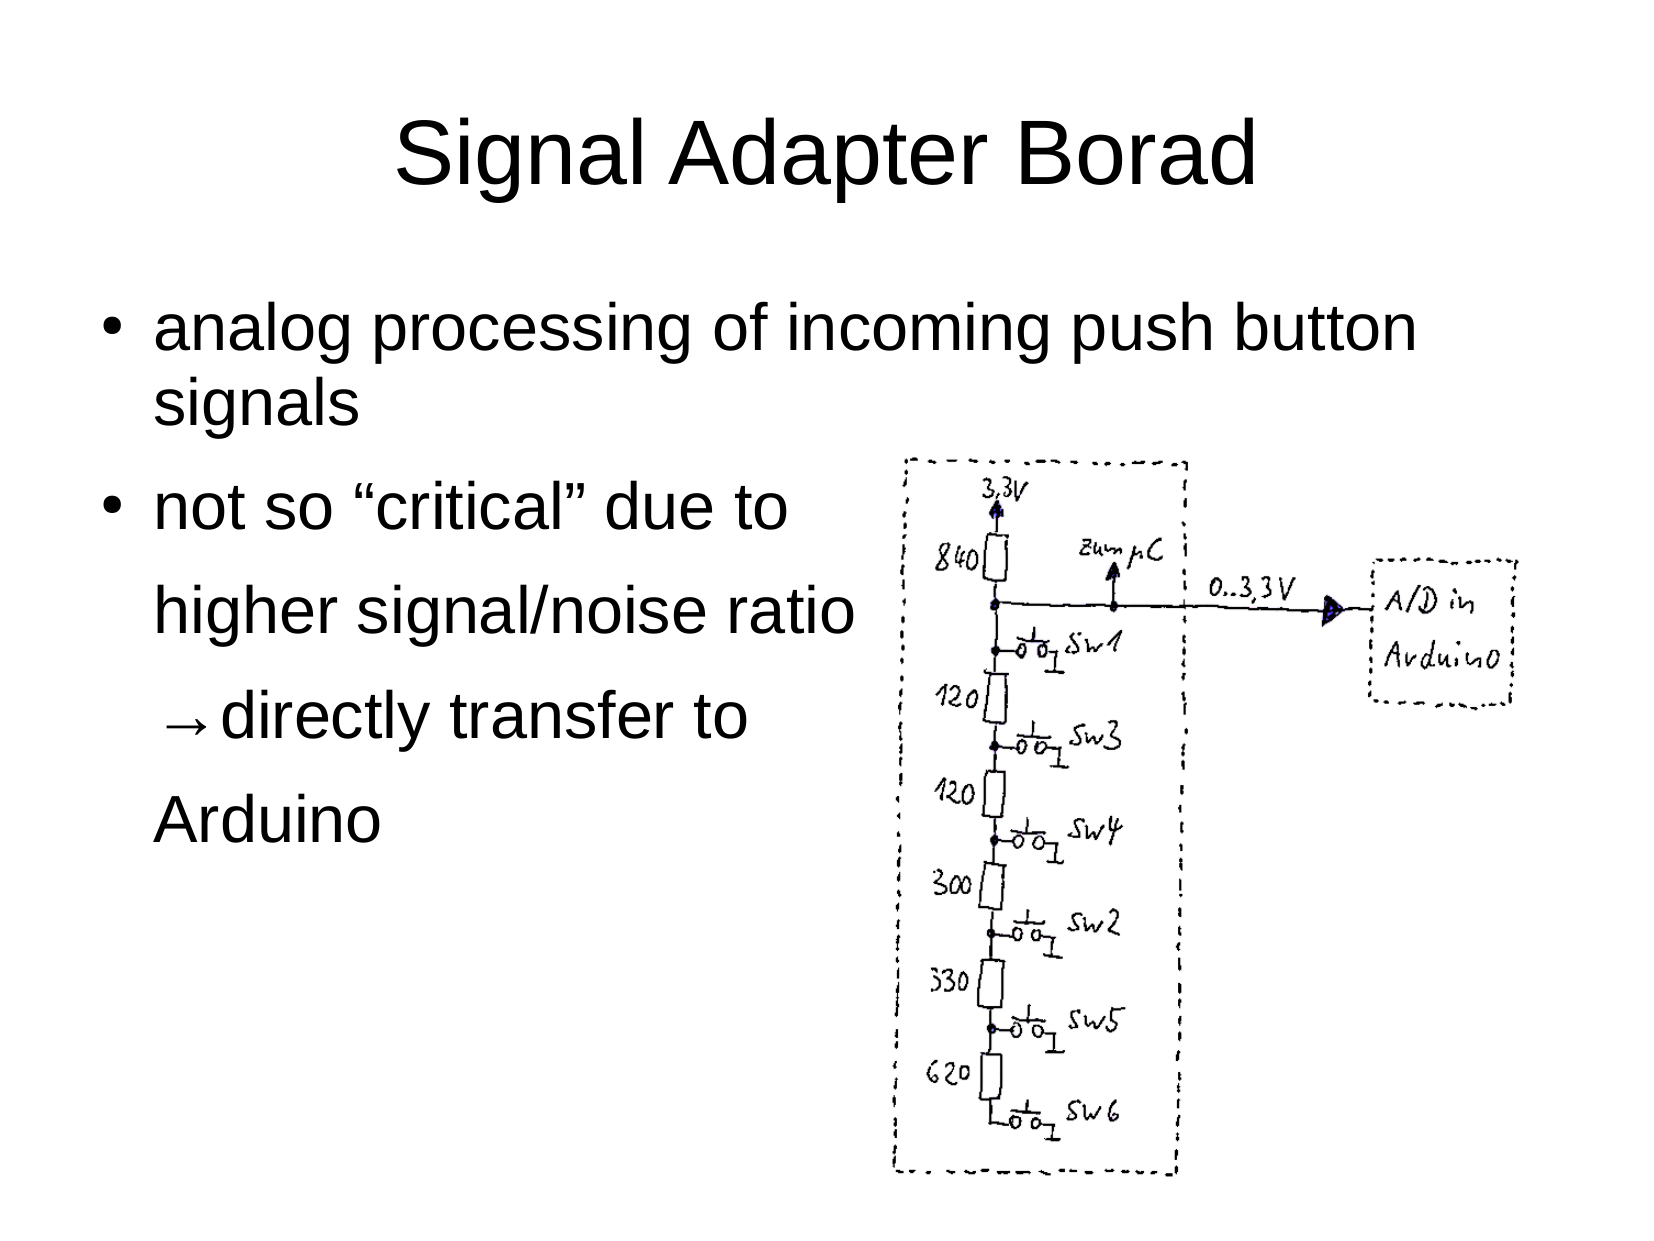

# Signal Adapter Borad
analog processing of incoming push button signals
not so “critical” due to
higher signal/noise ratio
→directly transfer to
Arduino